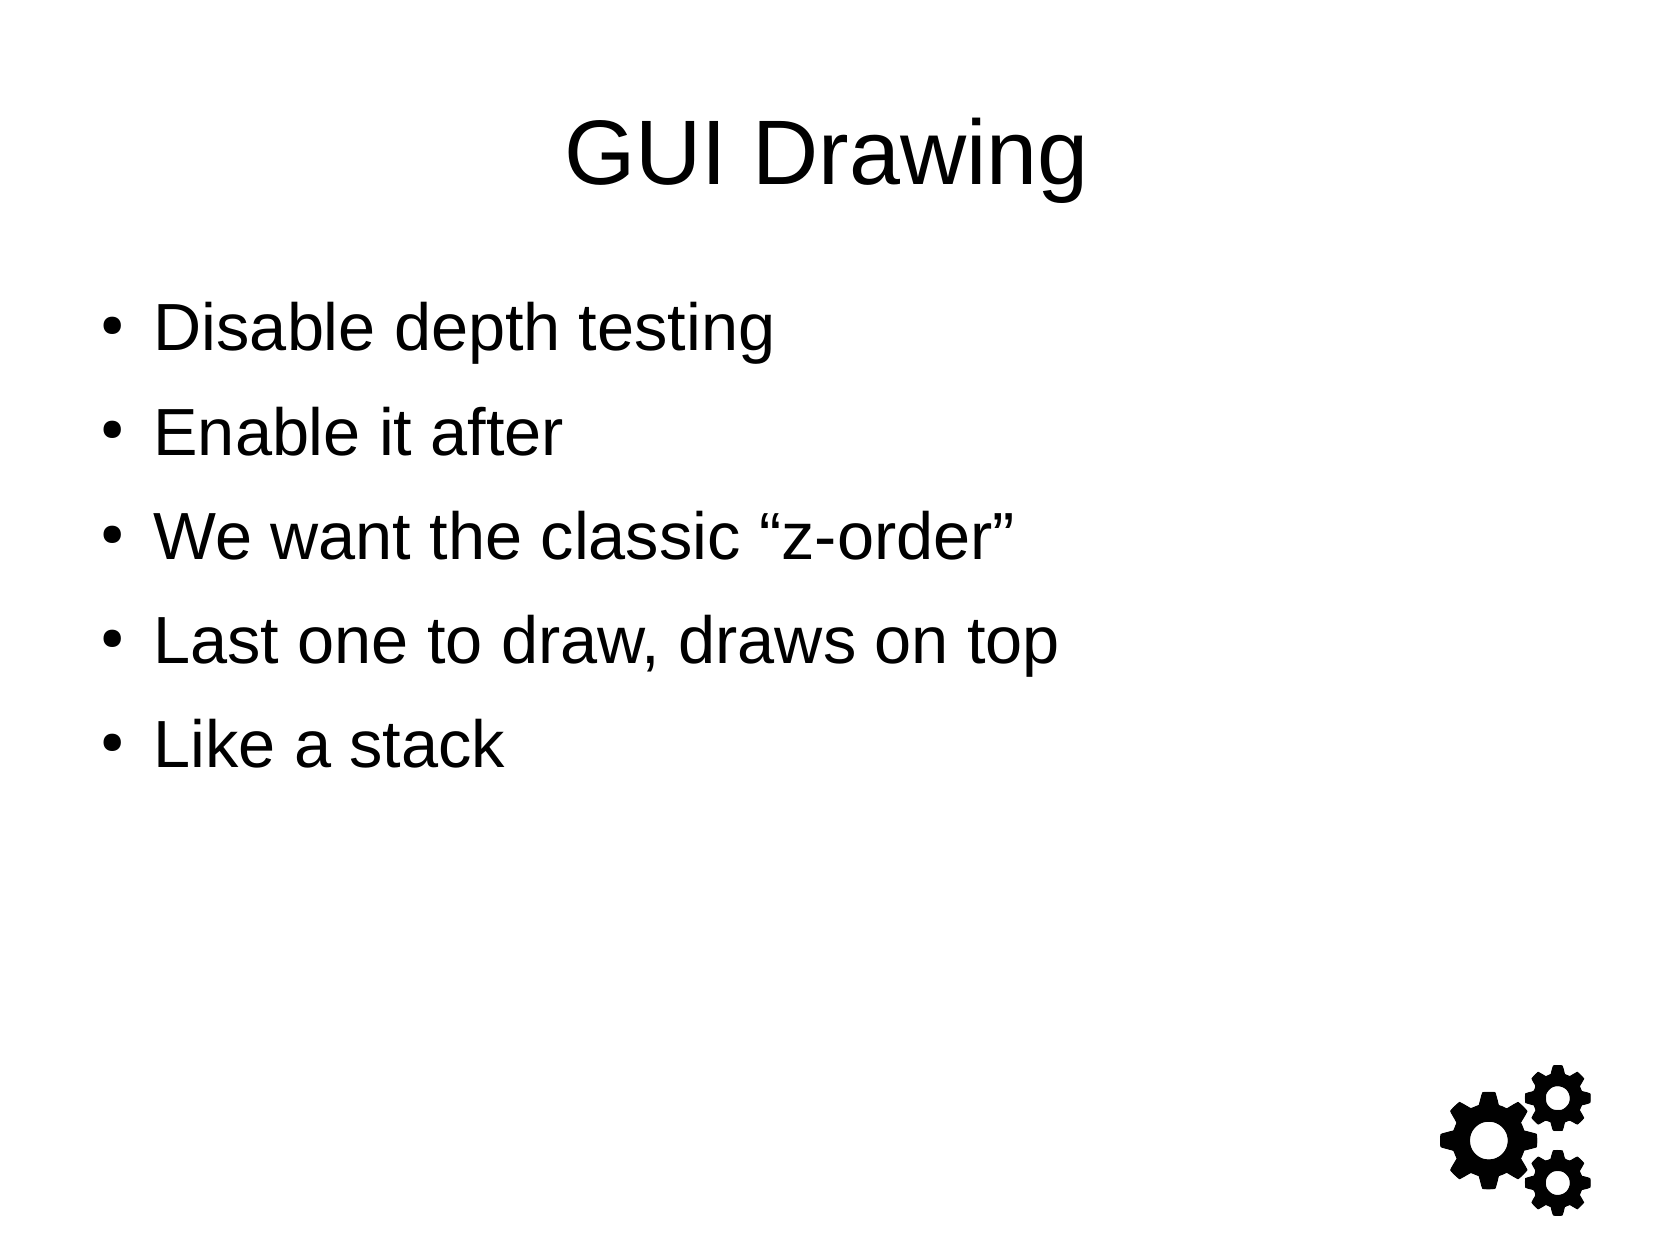

# GUI Drawing
Disable depth testing
Enable it after
We want the classic “z-order”
Last one to draw, draws on top
Like a stack